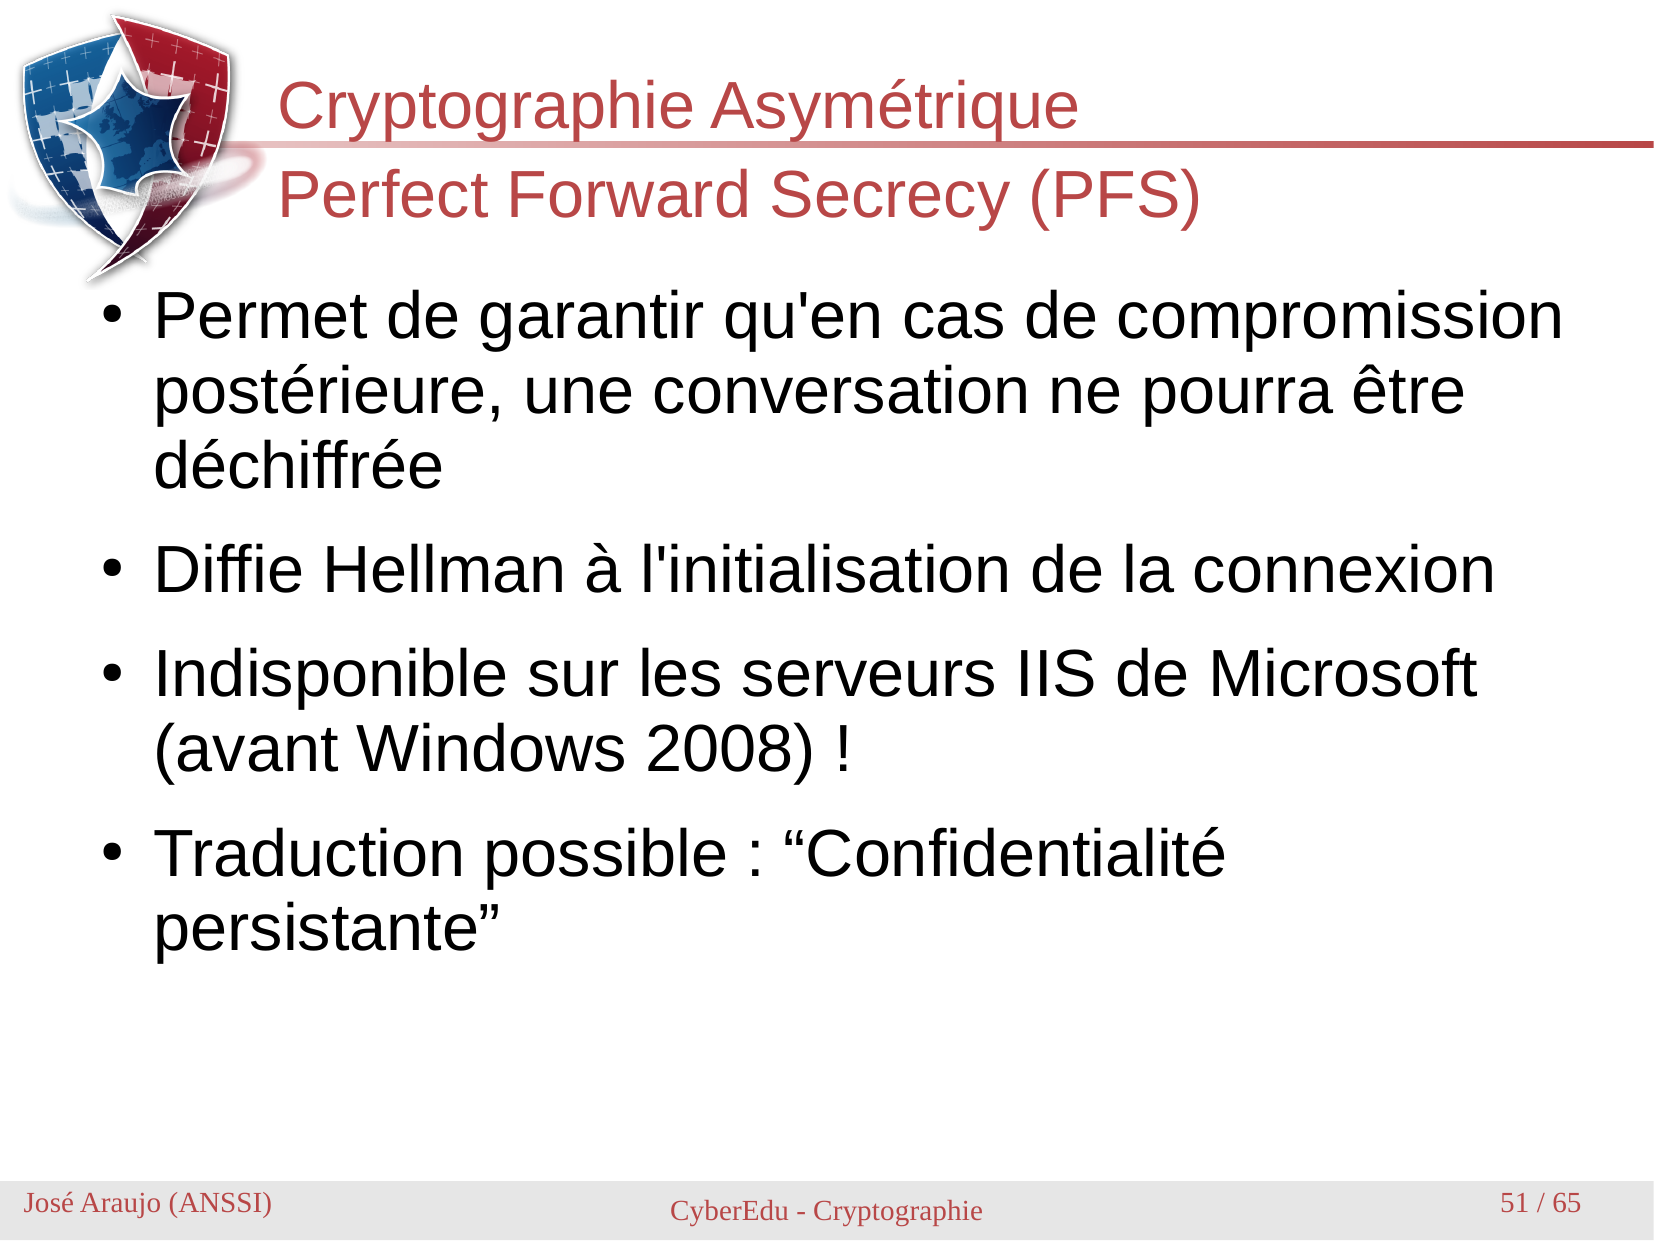

# Cryptographie Asymétrique Perfect Forward Secrecy (PFS)
Permet de garantir qu'en cas de compromission postérieure, une conversation ne pourra être déchiffrée
Diffie Hellman à l'initialisation de la connexion
Indisponible sur les serveurs IIS de Microsoft (avant Windows 2008) !
Traduction possible : “Confidentialité persistante”